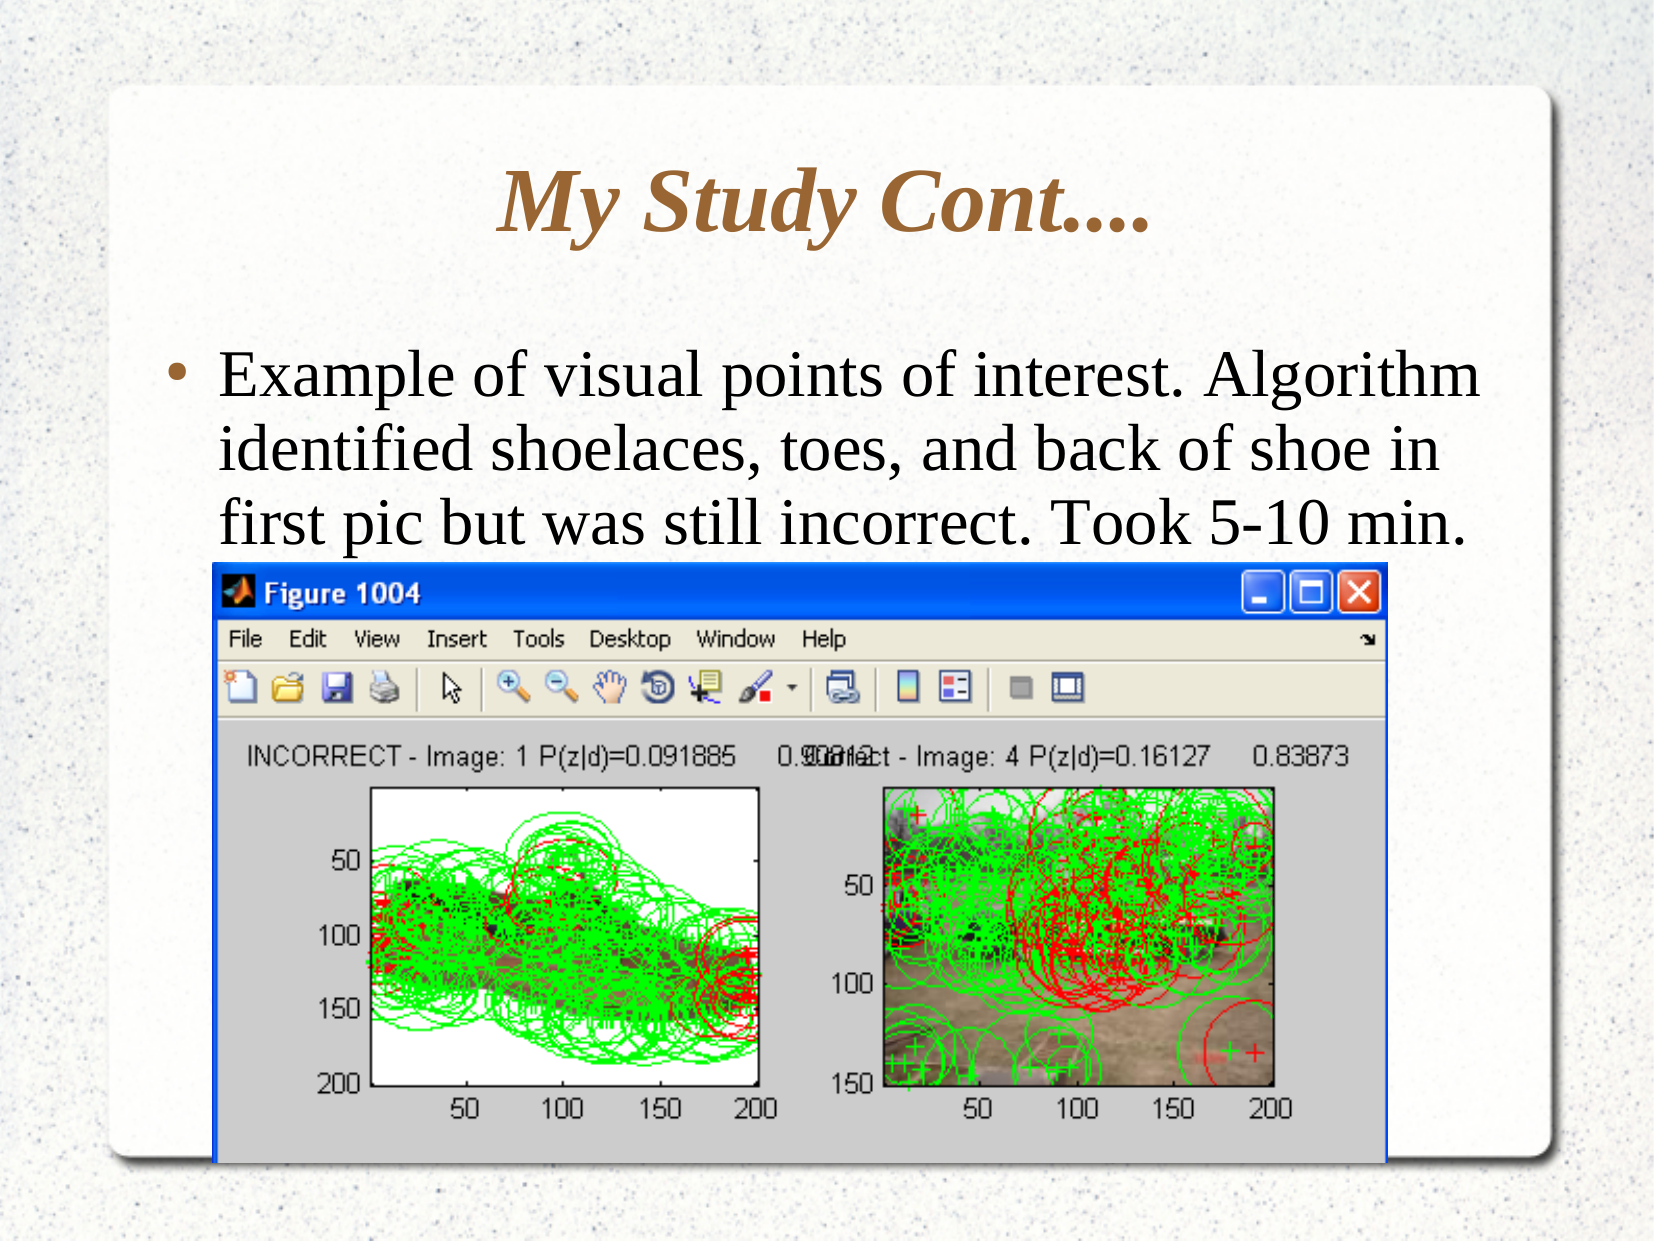

# My Study Cont....
Example of visual points of interest. Algorithm identified shoelaces, toes, and back of shoe in first pic but was still incorrect. Took 5-10 min.